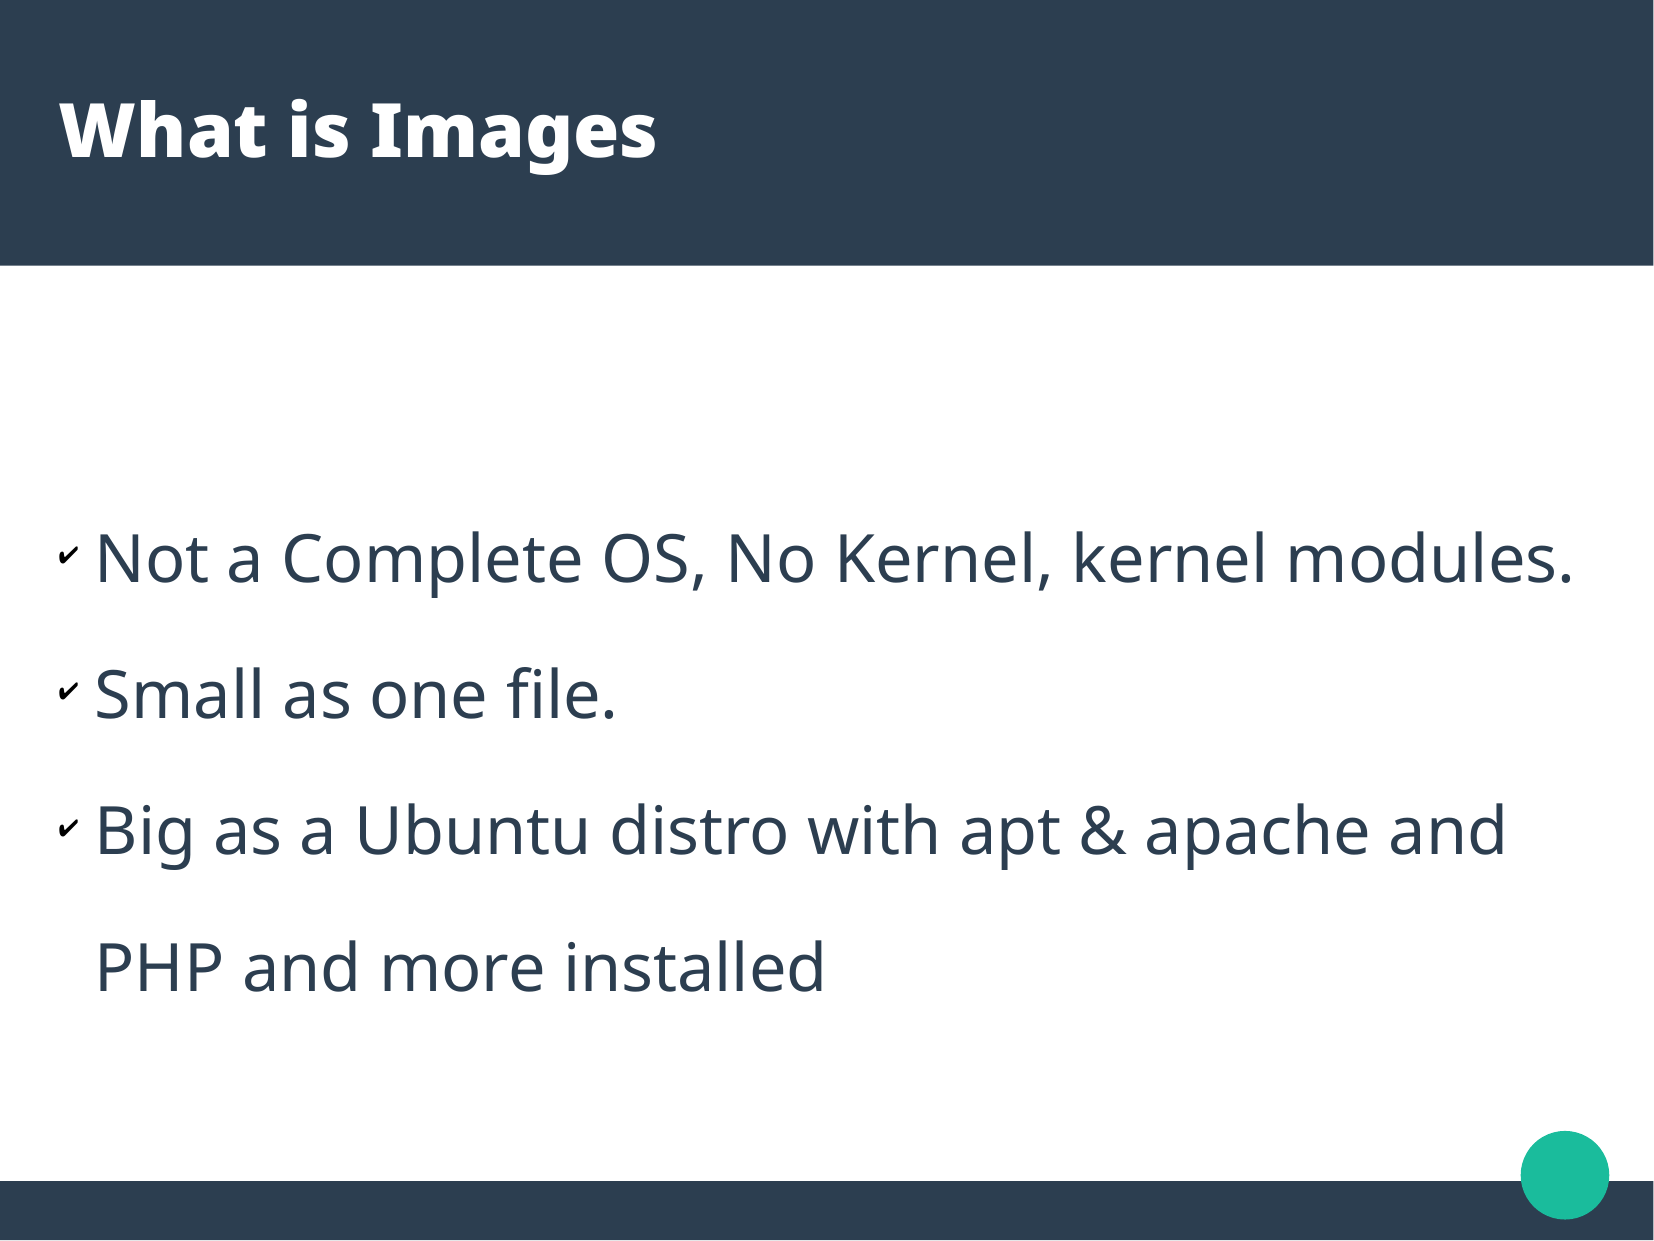

# What is Images
Not a Complete OS, No Kernel, kernel modules.
Small as one file.
Big as a Ubuntu distro with apt & apache and PHP and more installed